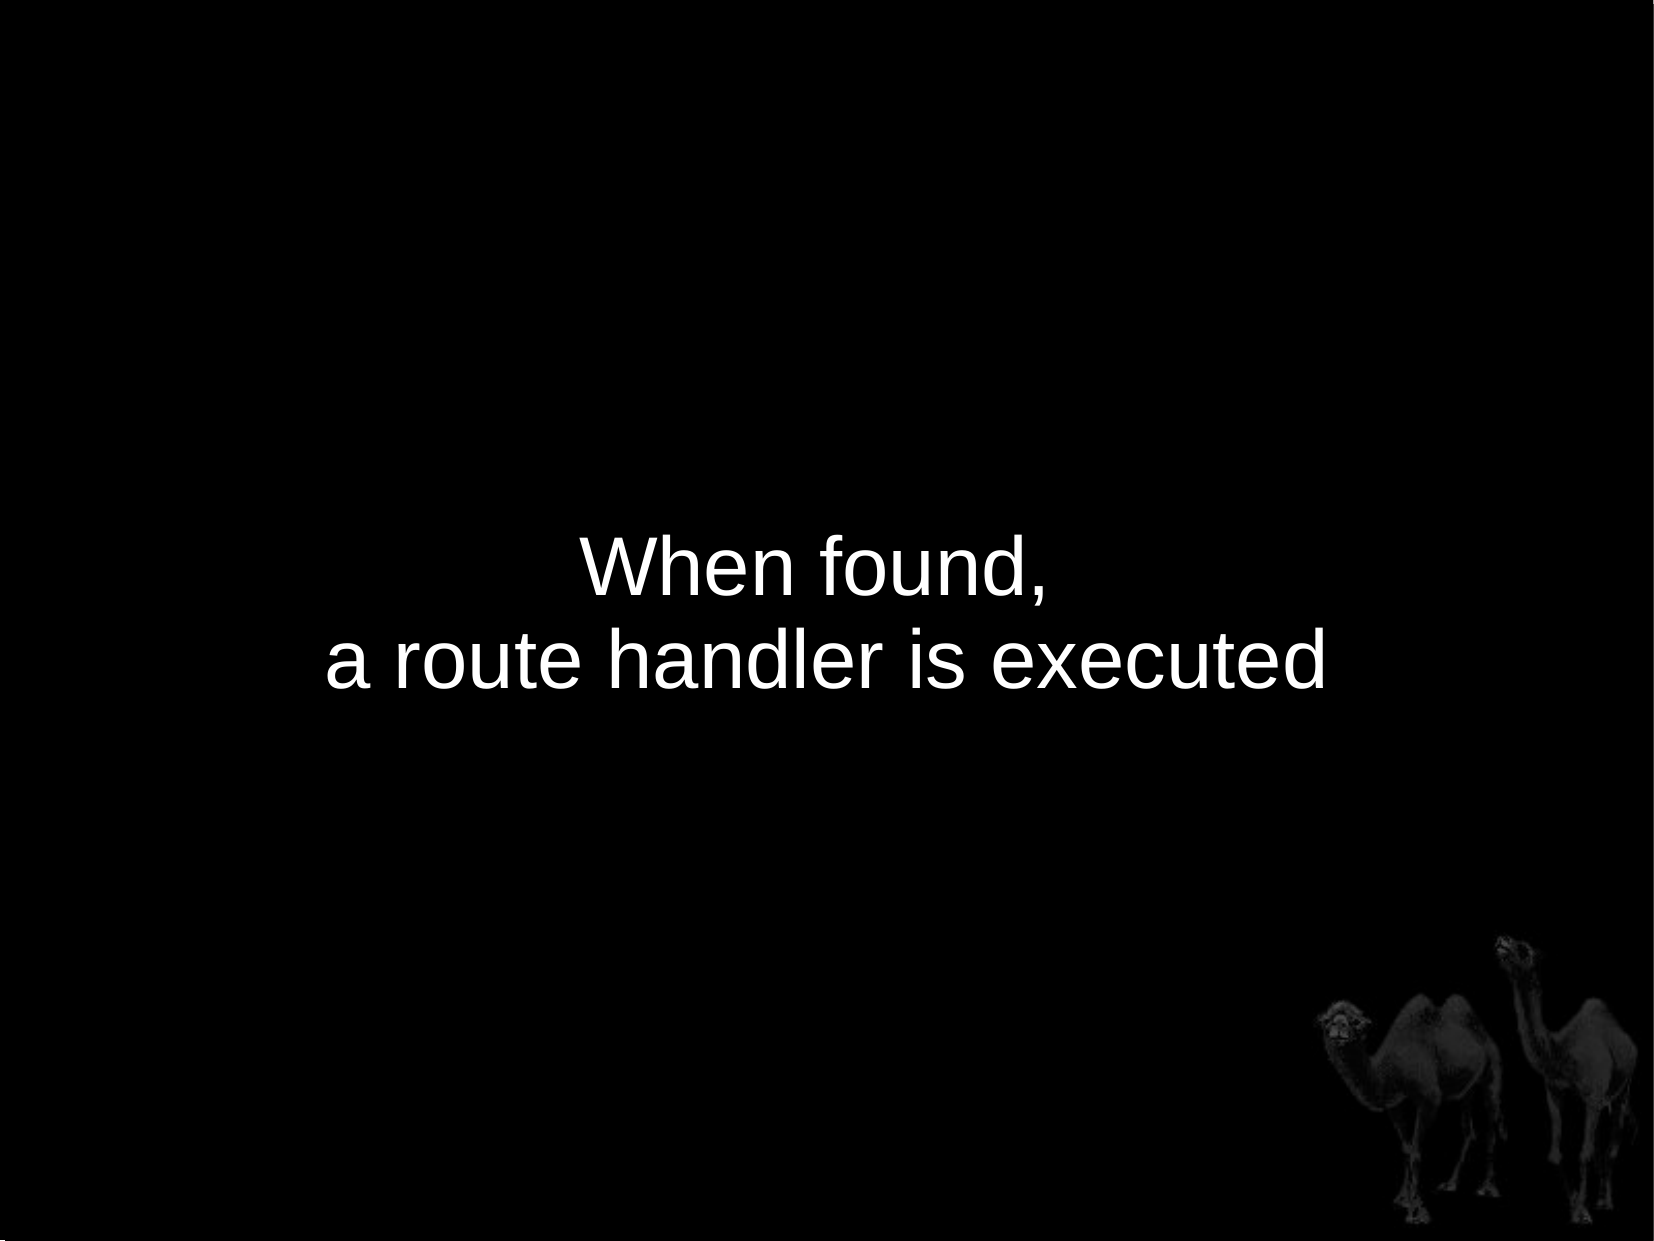

# When found,
a route handler is executed